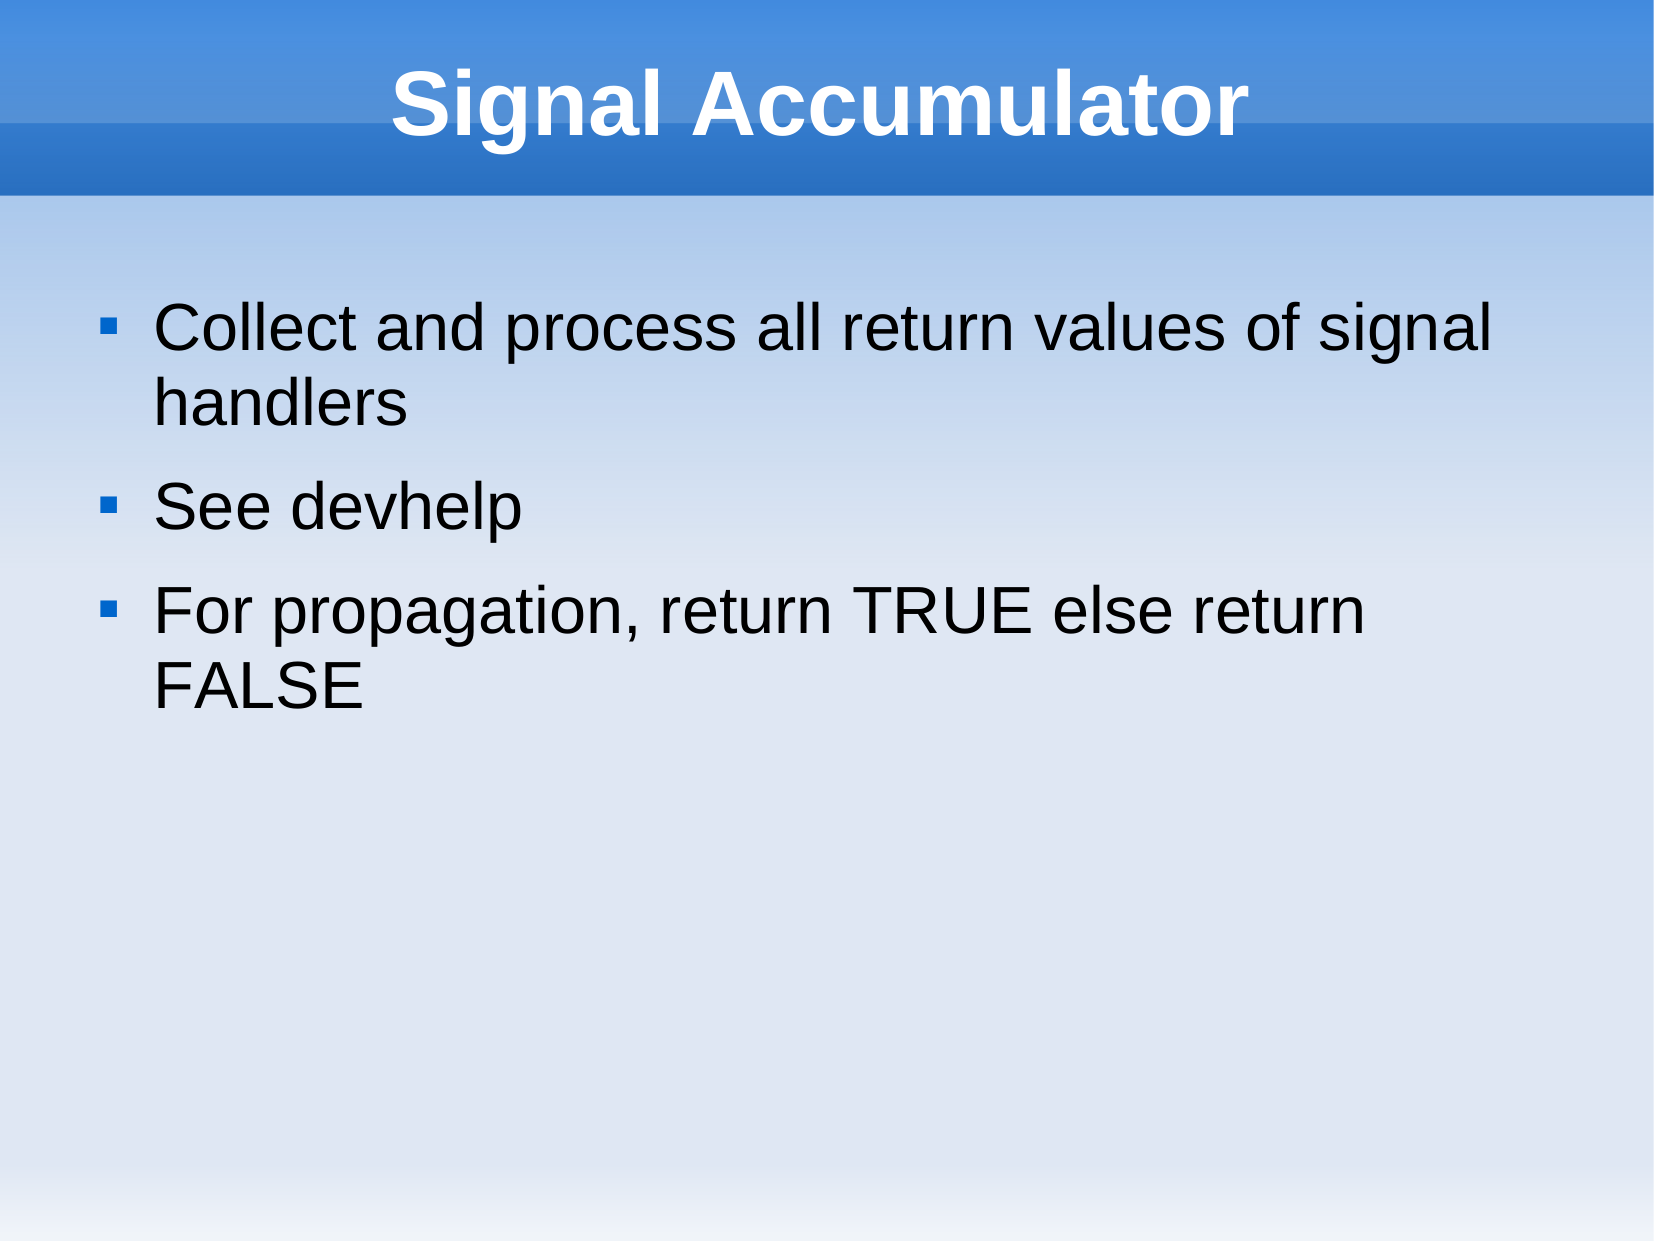

# Signal Accumulator
Collect and process all return values of signal handlers
See devhelp
For propagation, return TRUE else return FALSE